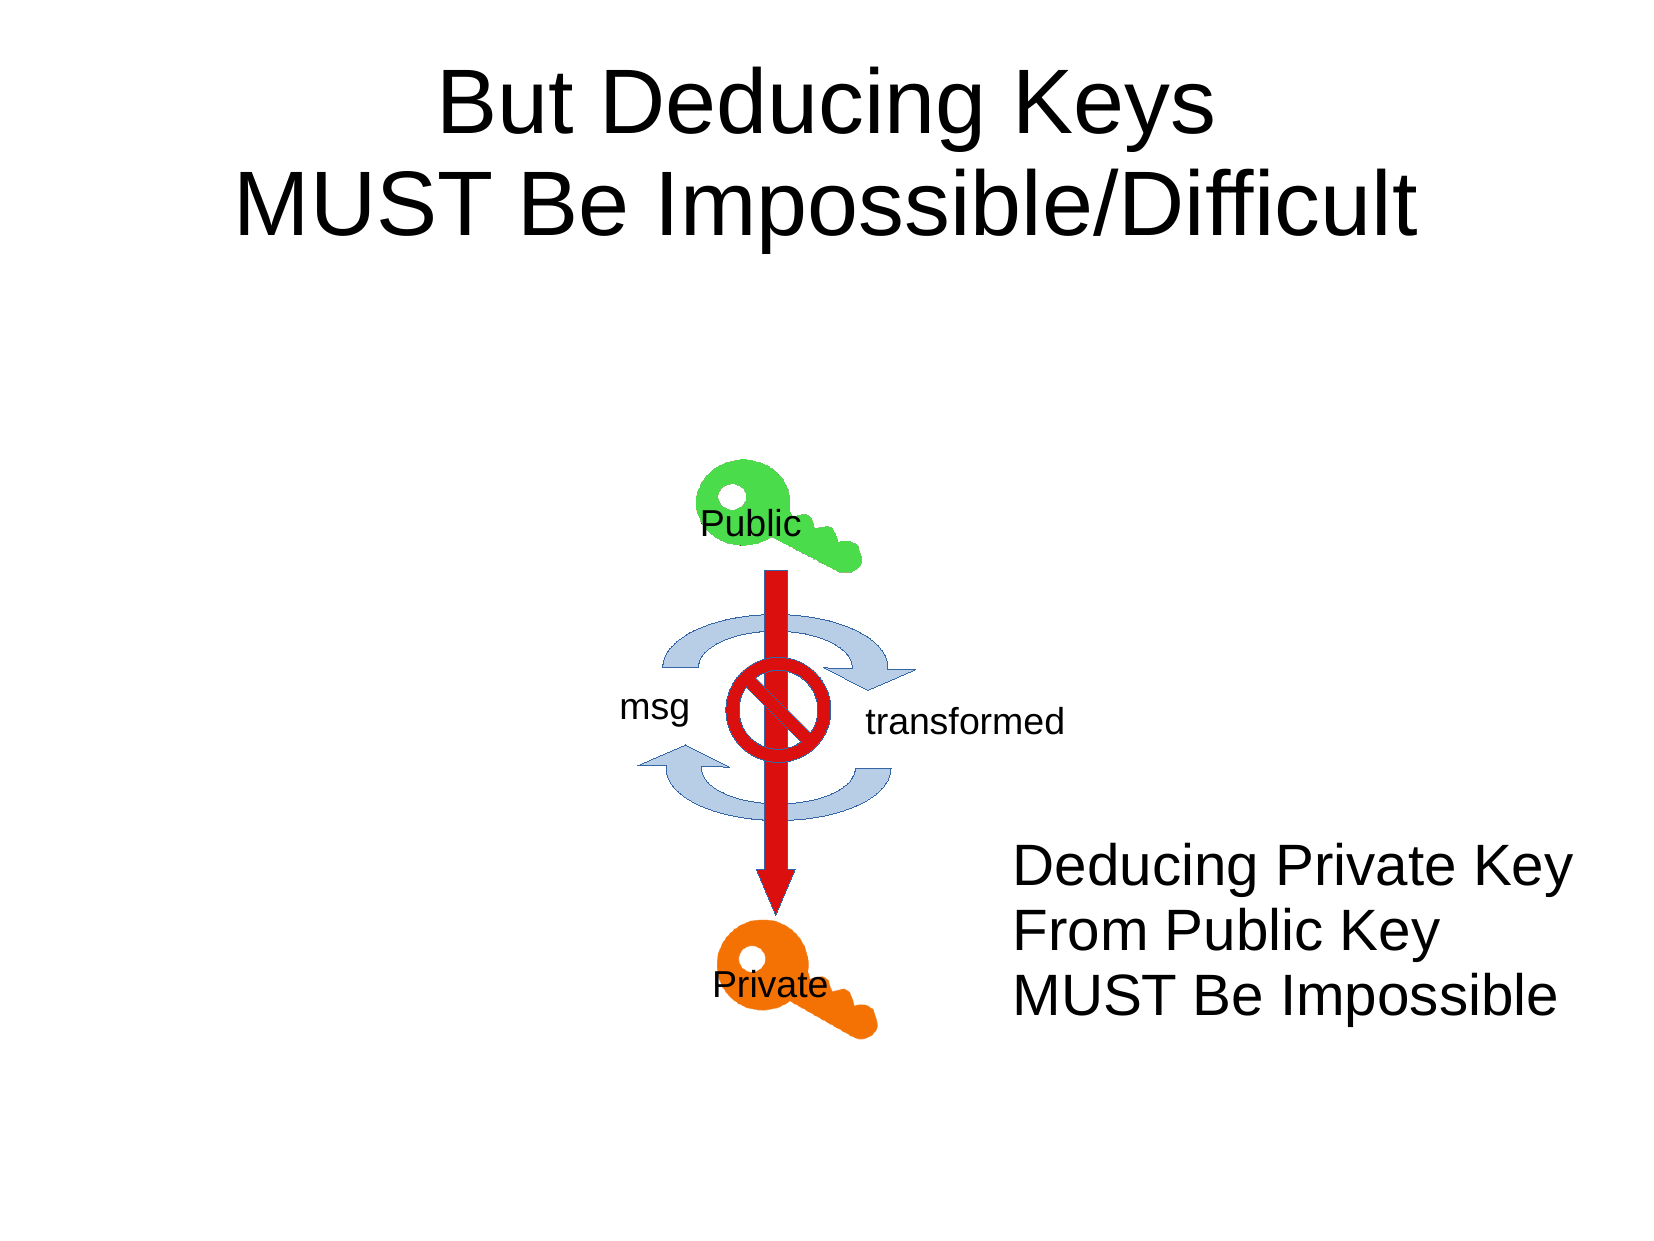

# But Deducing Keys MUST Be Impossible/Difficult
Public
msg
transformed
Deducing Private Key
From Public Key
MUST Be Impossible
Private